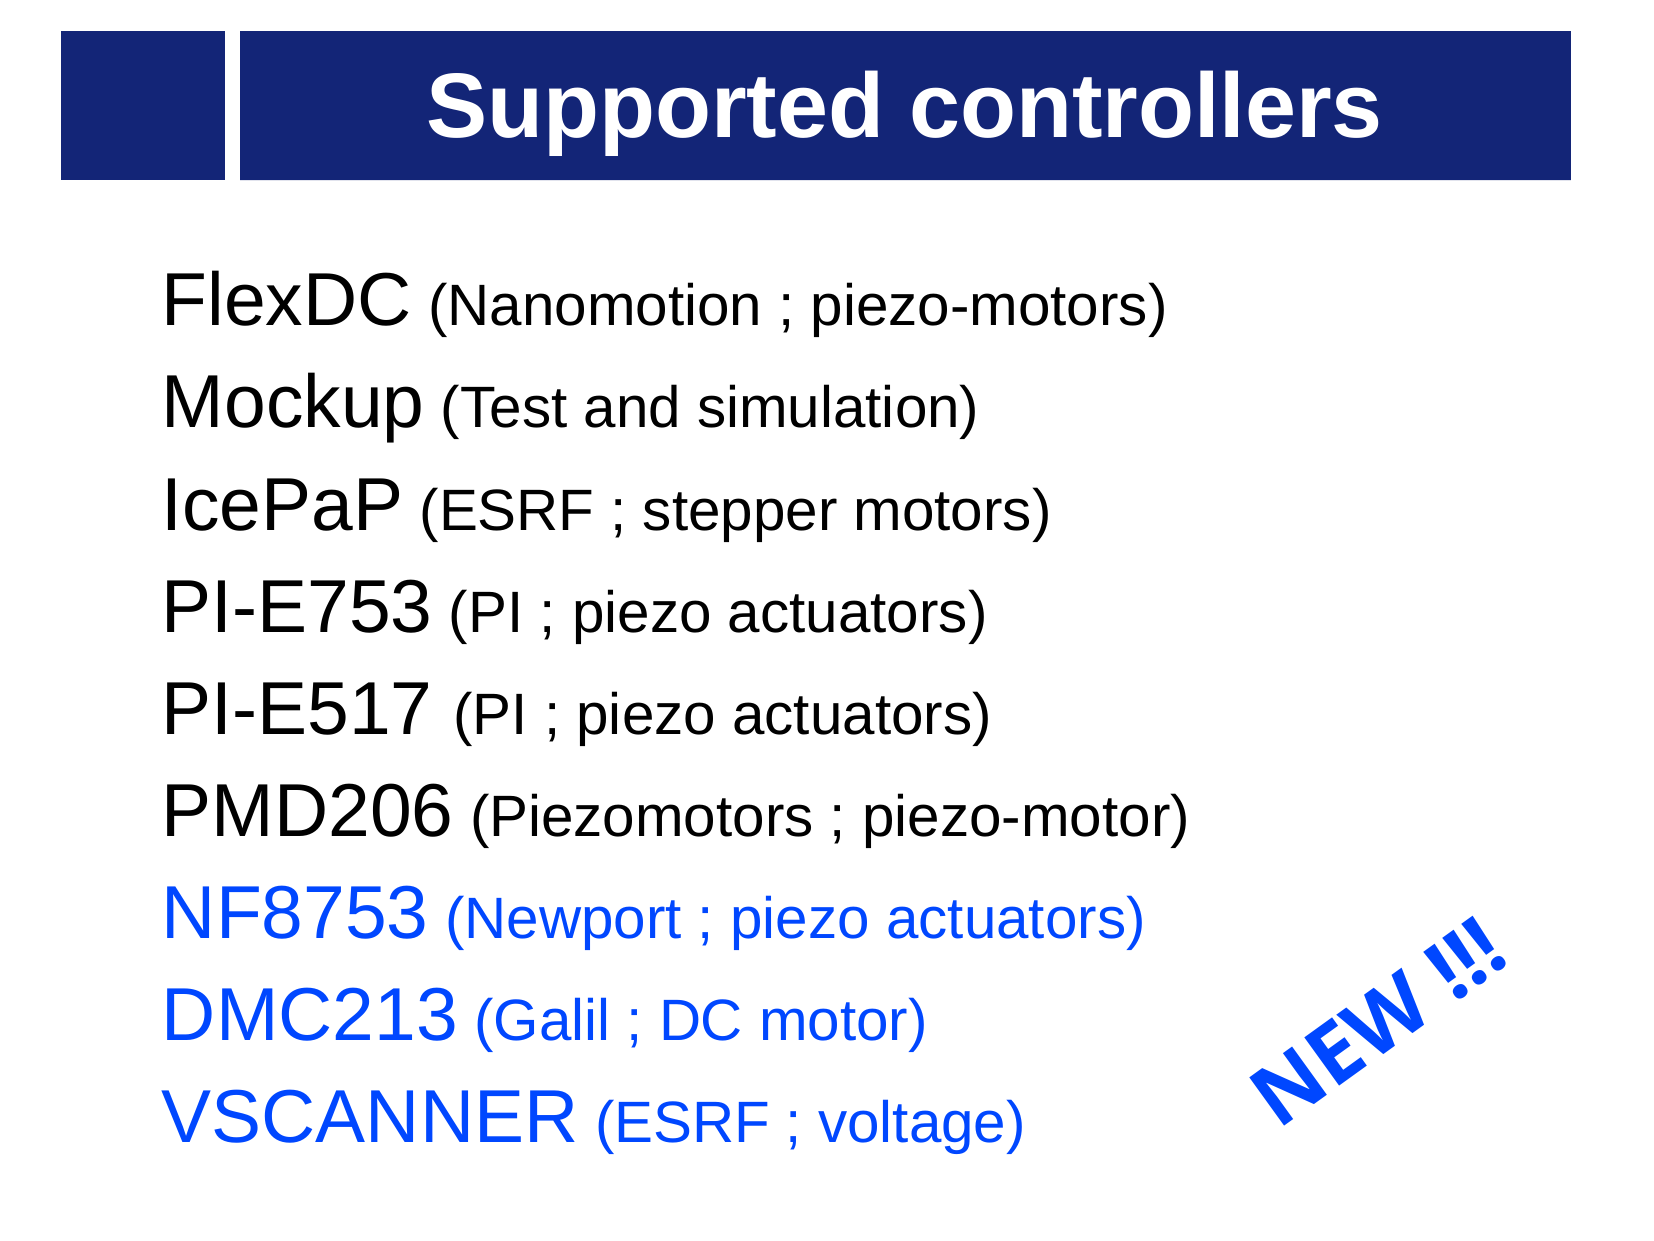

# Supported controllers
FlexDC (Nanomotion ; piezo-motors)
Mockup (Test and simulation)
IcePaP (ESRF ; stepper motors)
PI-E753 (PI ; piezo actuators)
PI-E517 (PI ; piezo actuators)
PMD206 (Piezomotors ; piezo-motor)
NF8753 (Newport ; piezo actuators)
DMC213 (Galil ; DC motor)
VSCANNER (ESRF ; voltage)
NEW !!!